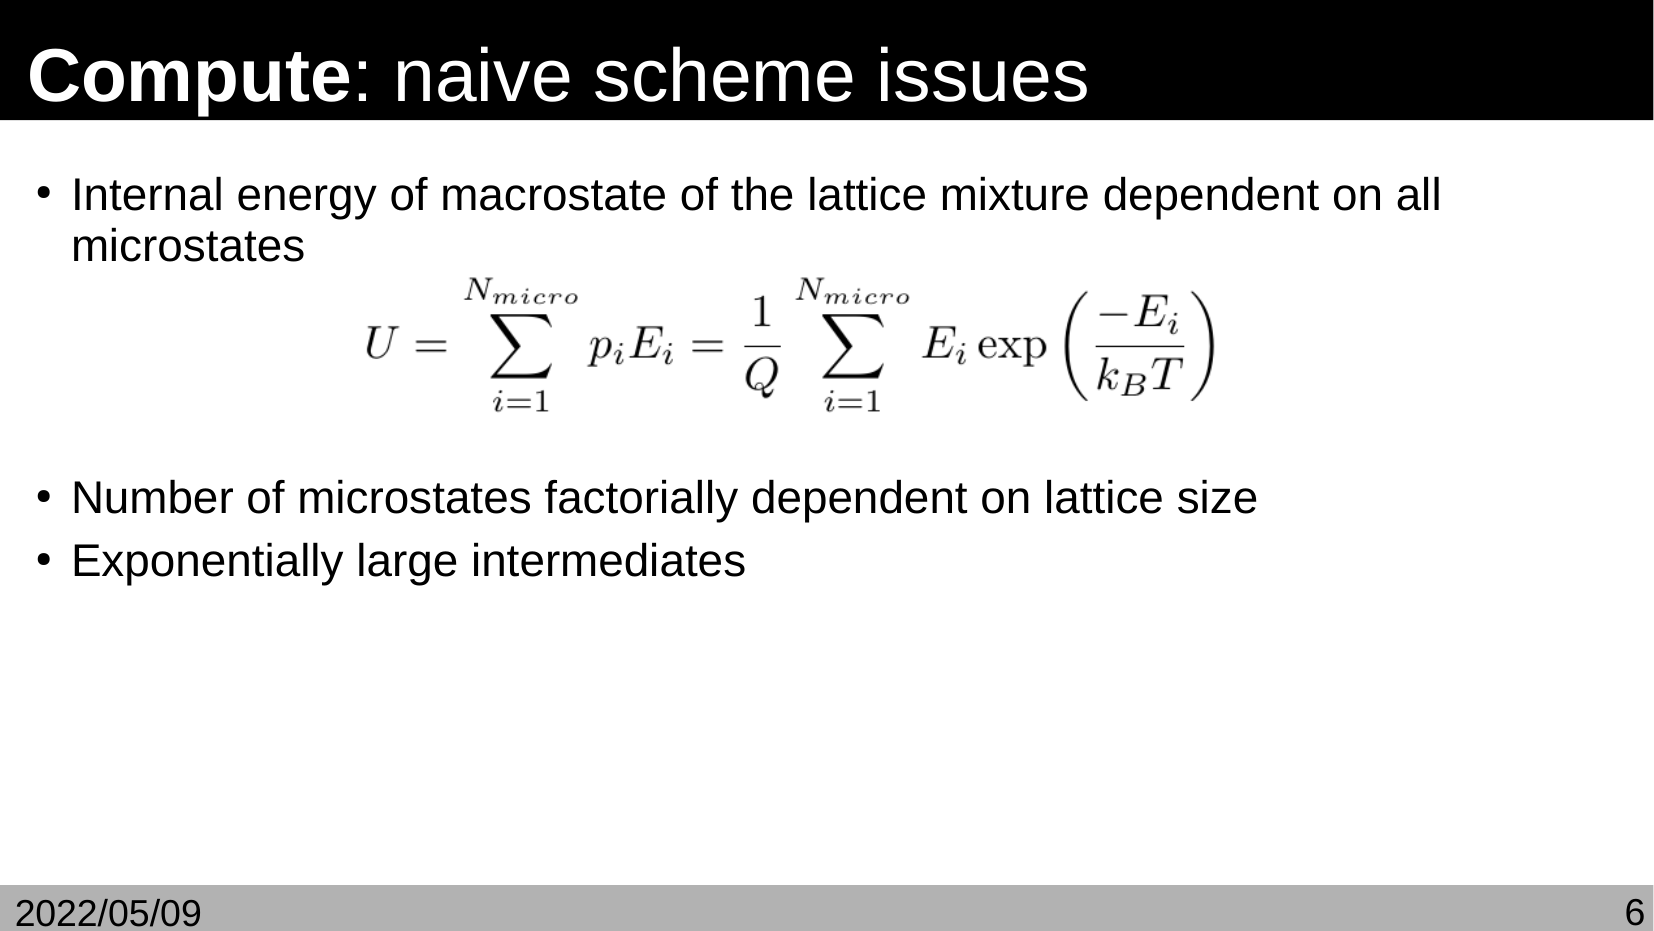

Compute: naive scheme issues
Internal energy of macrostate of the lattice mixture dependent on all microstates
Number of microstates factorially dependent on lattice size
Exponentially large intermediates
2022/05/09